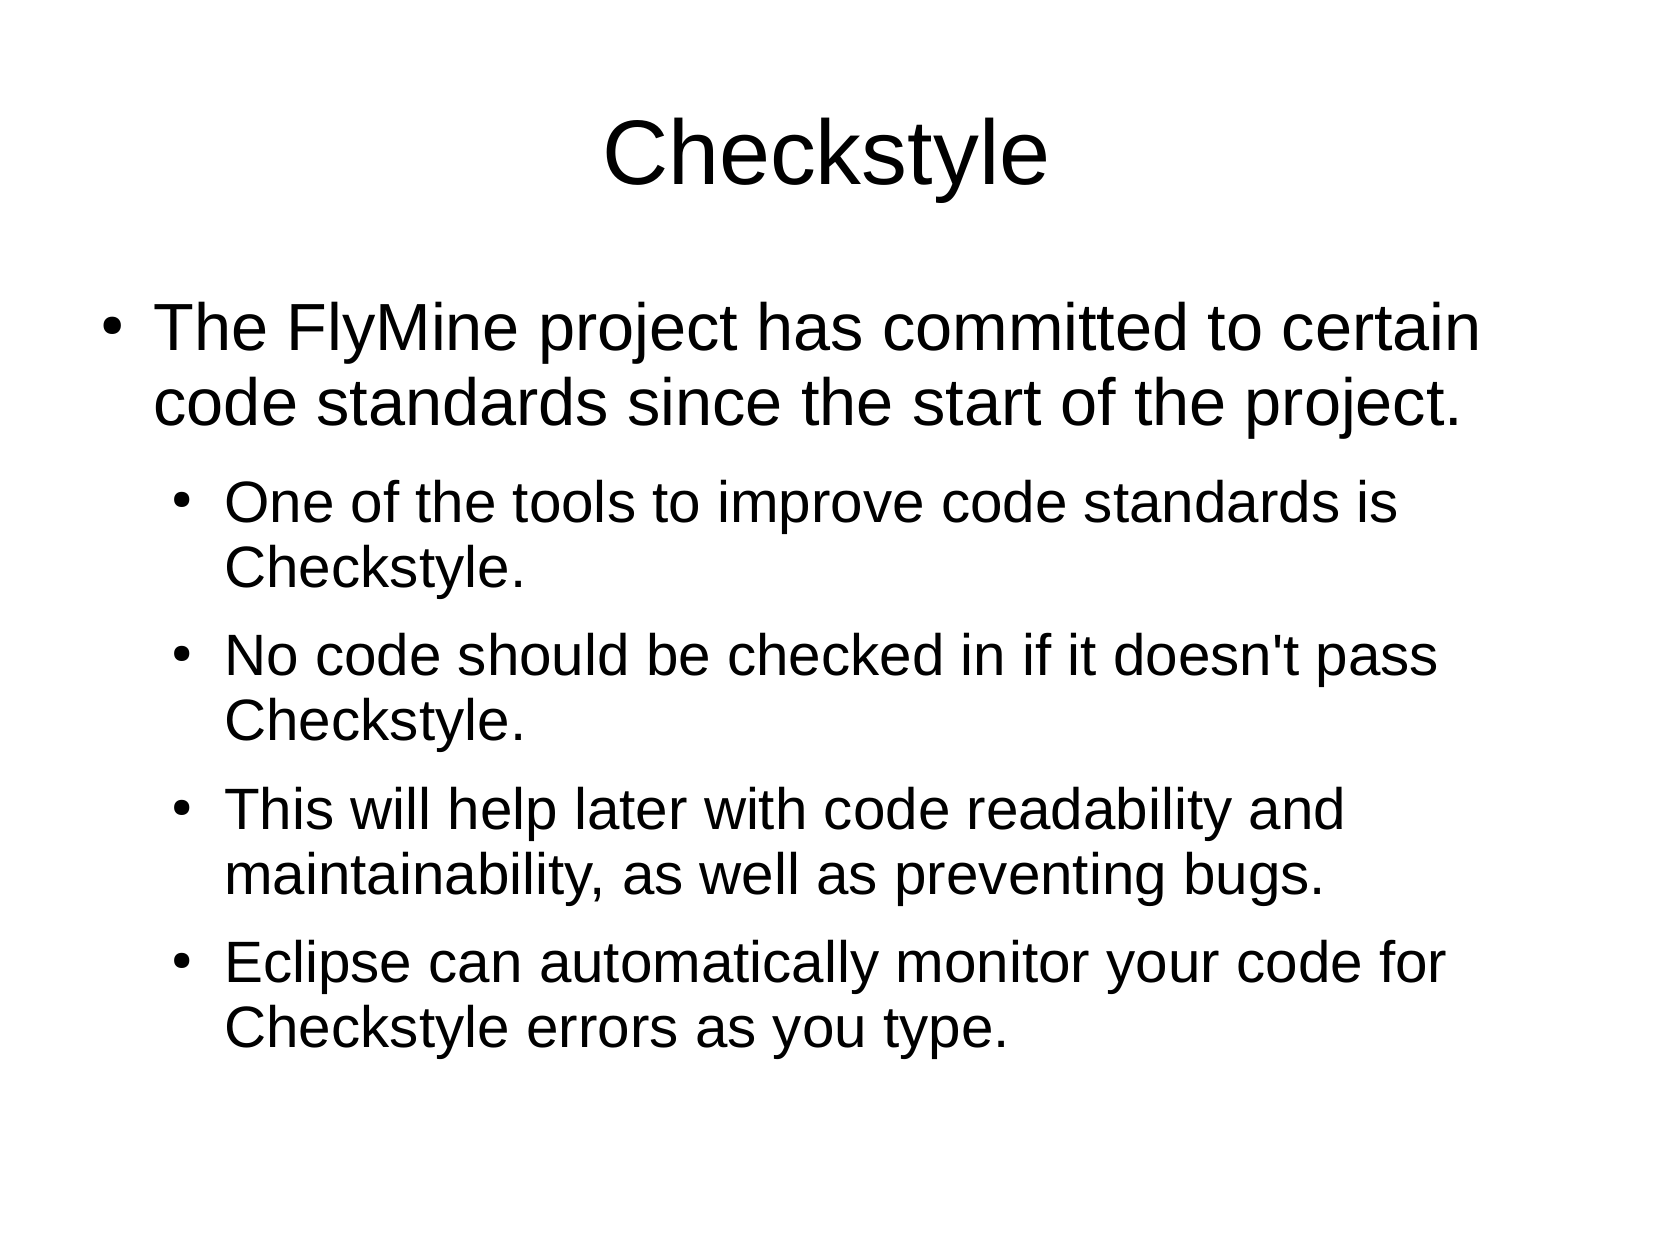

# Checkstyle
The FlyMine project has committed to certain code standards since the start of the project.
One of the tools to improve code standards is Checkstyle.
No code should be checked in if it doesn't pass Checkstyle.
This will help later with code readability and maintainability, as well as preventing bugs.
Eclipse can automatically monitor your code for Checkstyle errors as you type.